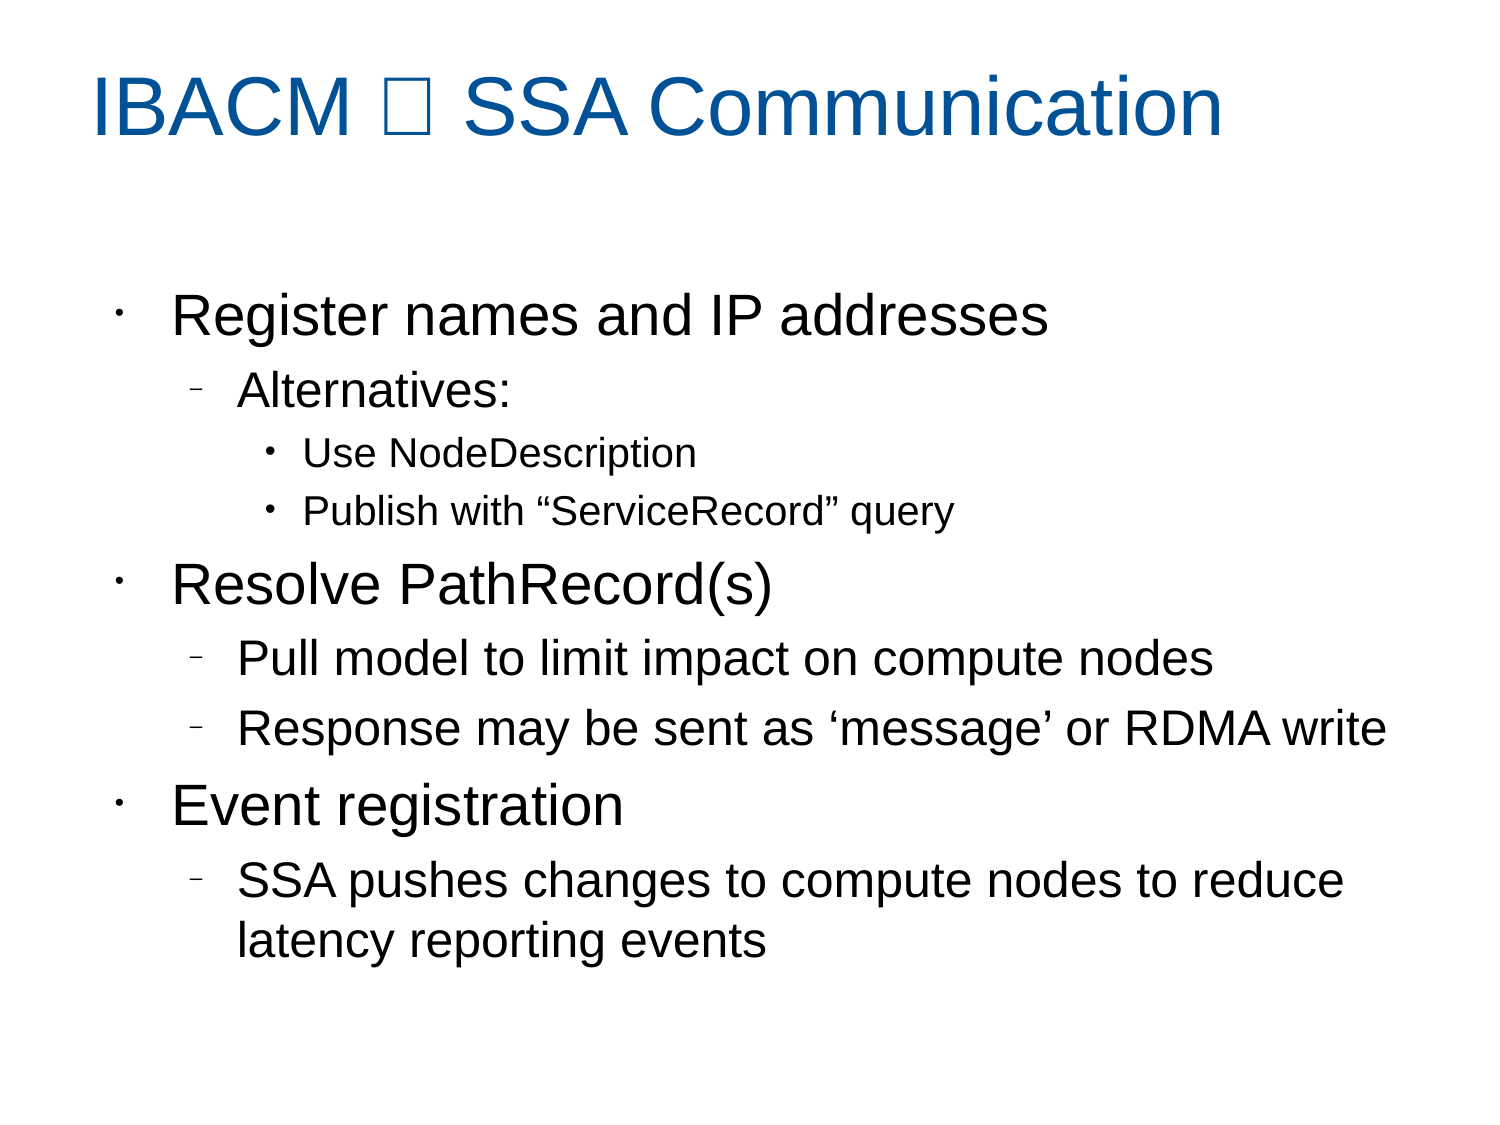

# IBACM  SSA Communication
Register names and IP addresses
Alternatives:
Use NodeDescription
Publish with “ServiceRecord” query
Resolve PathRecord(s)
Pull model to limit impact on compute nodes
Response may be sent as ‘message’ or RDMA write
Event registration
SSA pushes changes to compute nodes to reduce latency reporting events